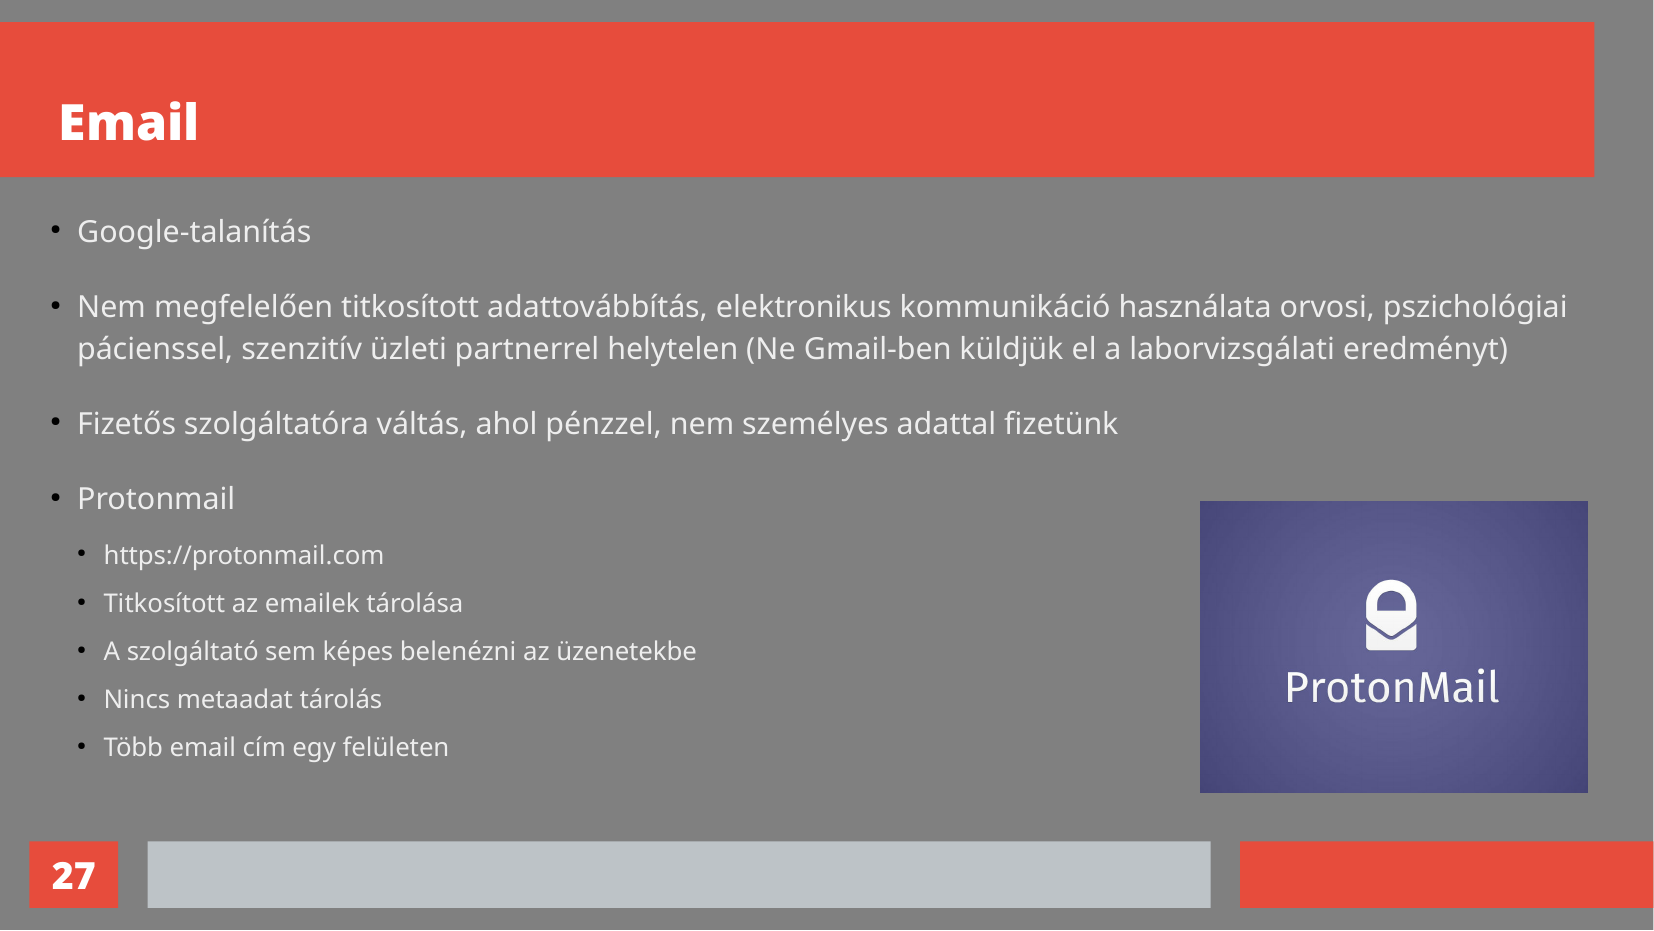

# Email
Google-talanítás
Nem megfelelően titkosított adattovábbítás, elektronikus kommunikáció használata orvosi, pszichológiai pácienssel, szenzitív üzleti partnerrel helytelen (Ne Gmail-ben küldjük el a laborvizsgálati eredményt)
Fizetős szolgáltatóra váltás, ahol pénzzel, nem személyes adattal fizetünk
Protonmail
https://protonmail.com
Titkosított az emailek tárolása
A szolgáltató sem képes belenézni az üzenetekbe
Nincs metaadat tárolás
Több email cím egy felületen
27